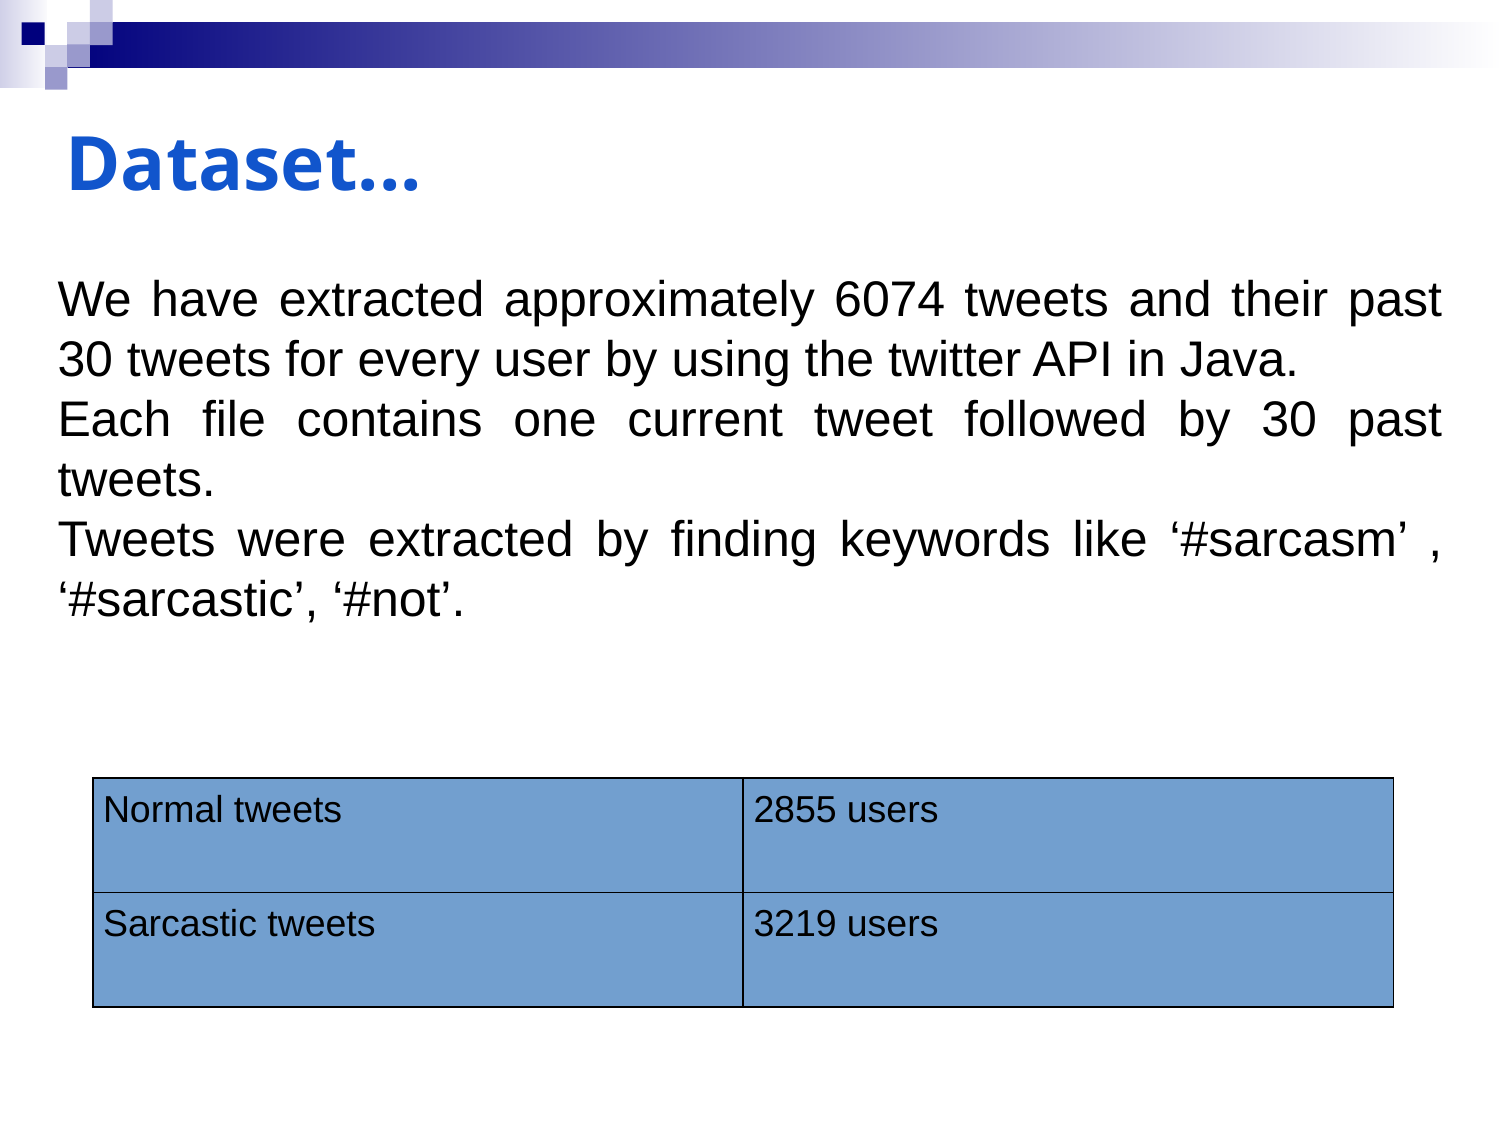

Dataset...
We have extracted approximately 6074 tweets and their past 30 tweets for every user by using the twitter API in Java.
Each file contains one current tweet followed by 30 past tweets.
Tweets were extracted by finding keywords like ‘#sarcasm’ , ‘#sarcastic’, ‘#not’.
| Normal tweets | 2855 users |
| --- | --- |
| Sarcastic tweets | 3219 users |